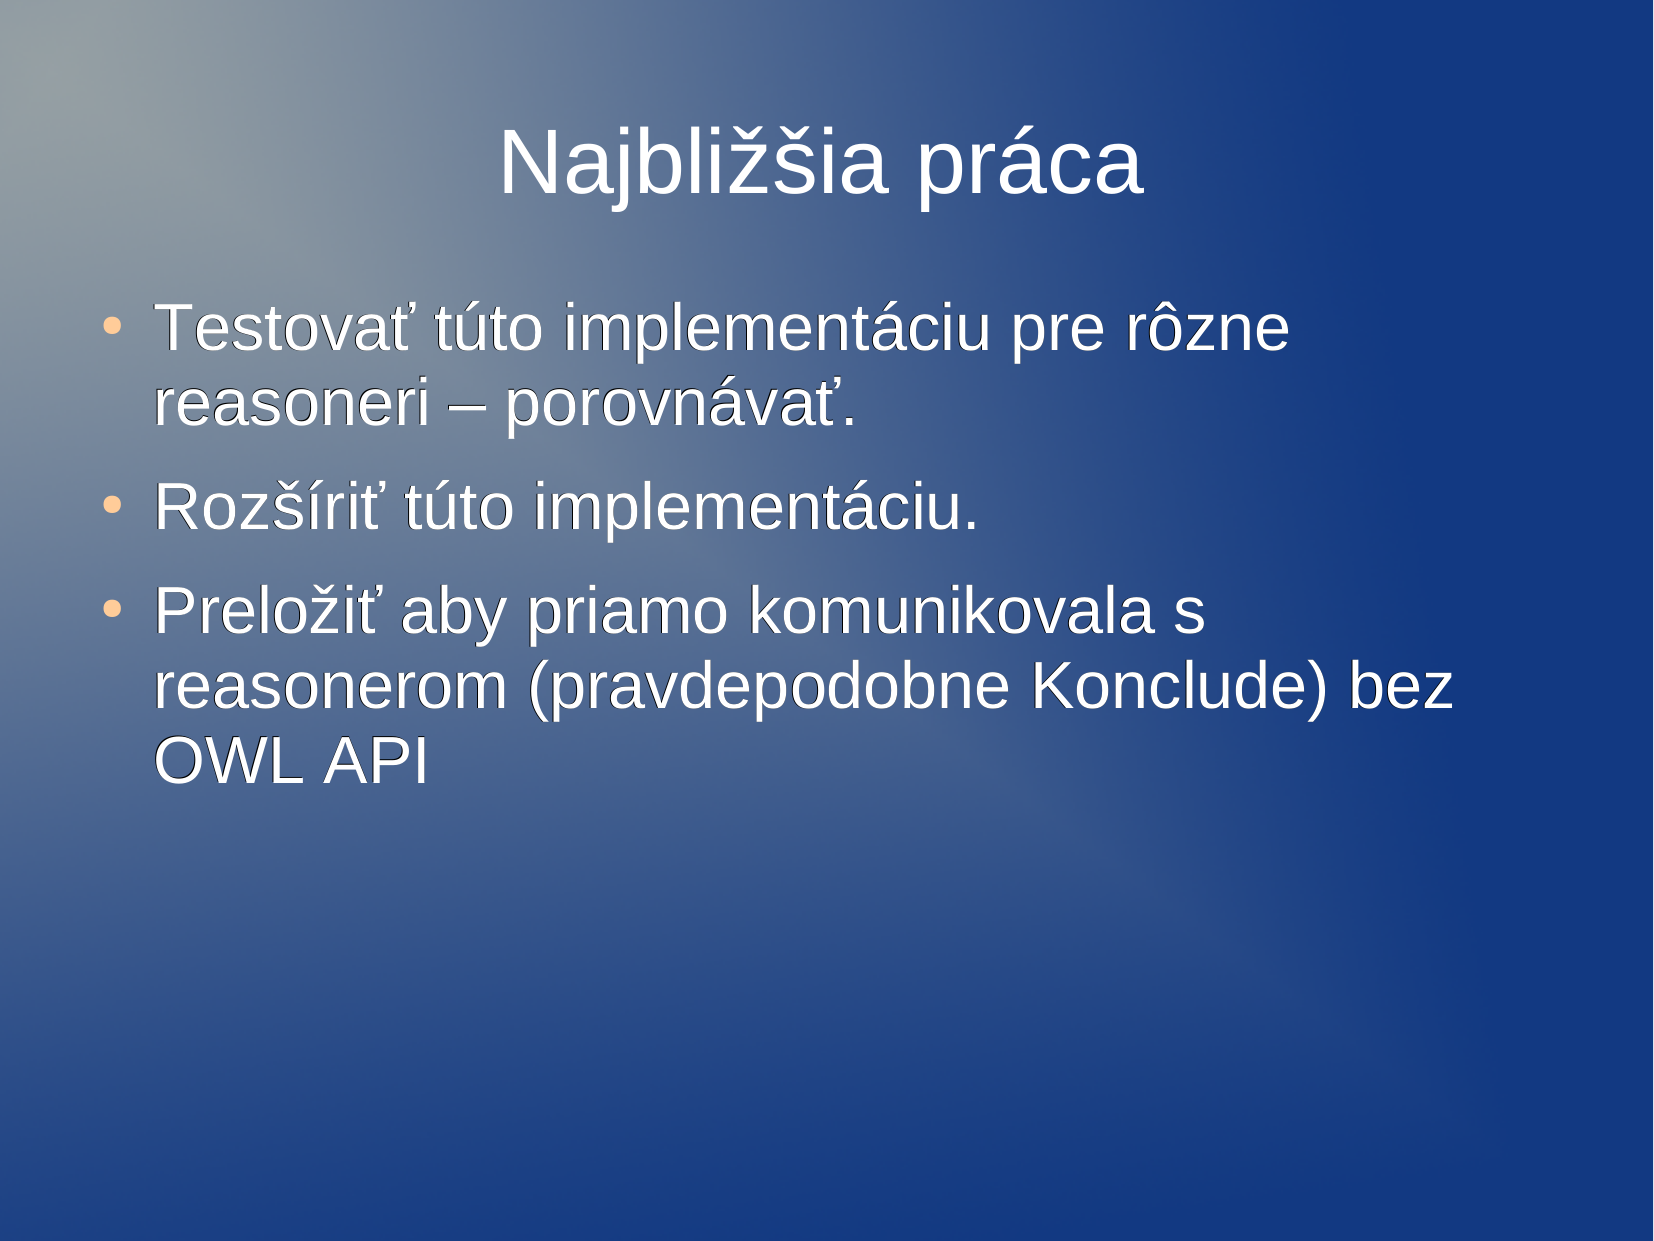

# Najbližšia práca
Testovať túto implementáciu pre rôzne reasoneri – porovnávať.
Rozšíriť túto implementáciu.
Preložiť aby priamo komunikovala s reasonerom (pravdepodobne Konclude) bez OWL API